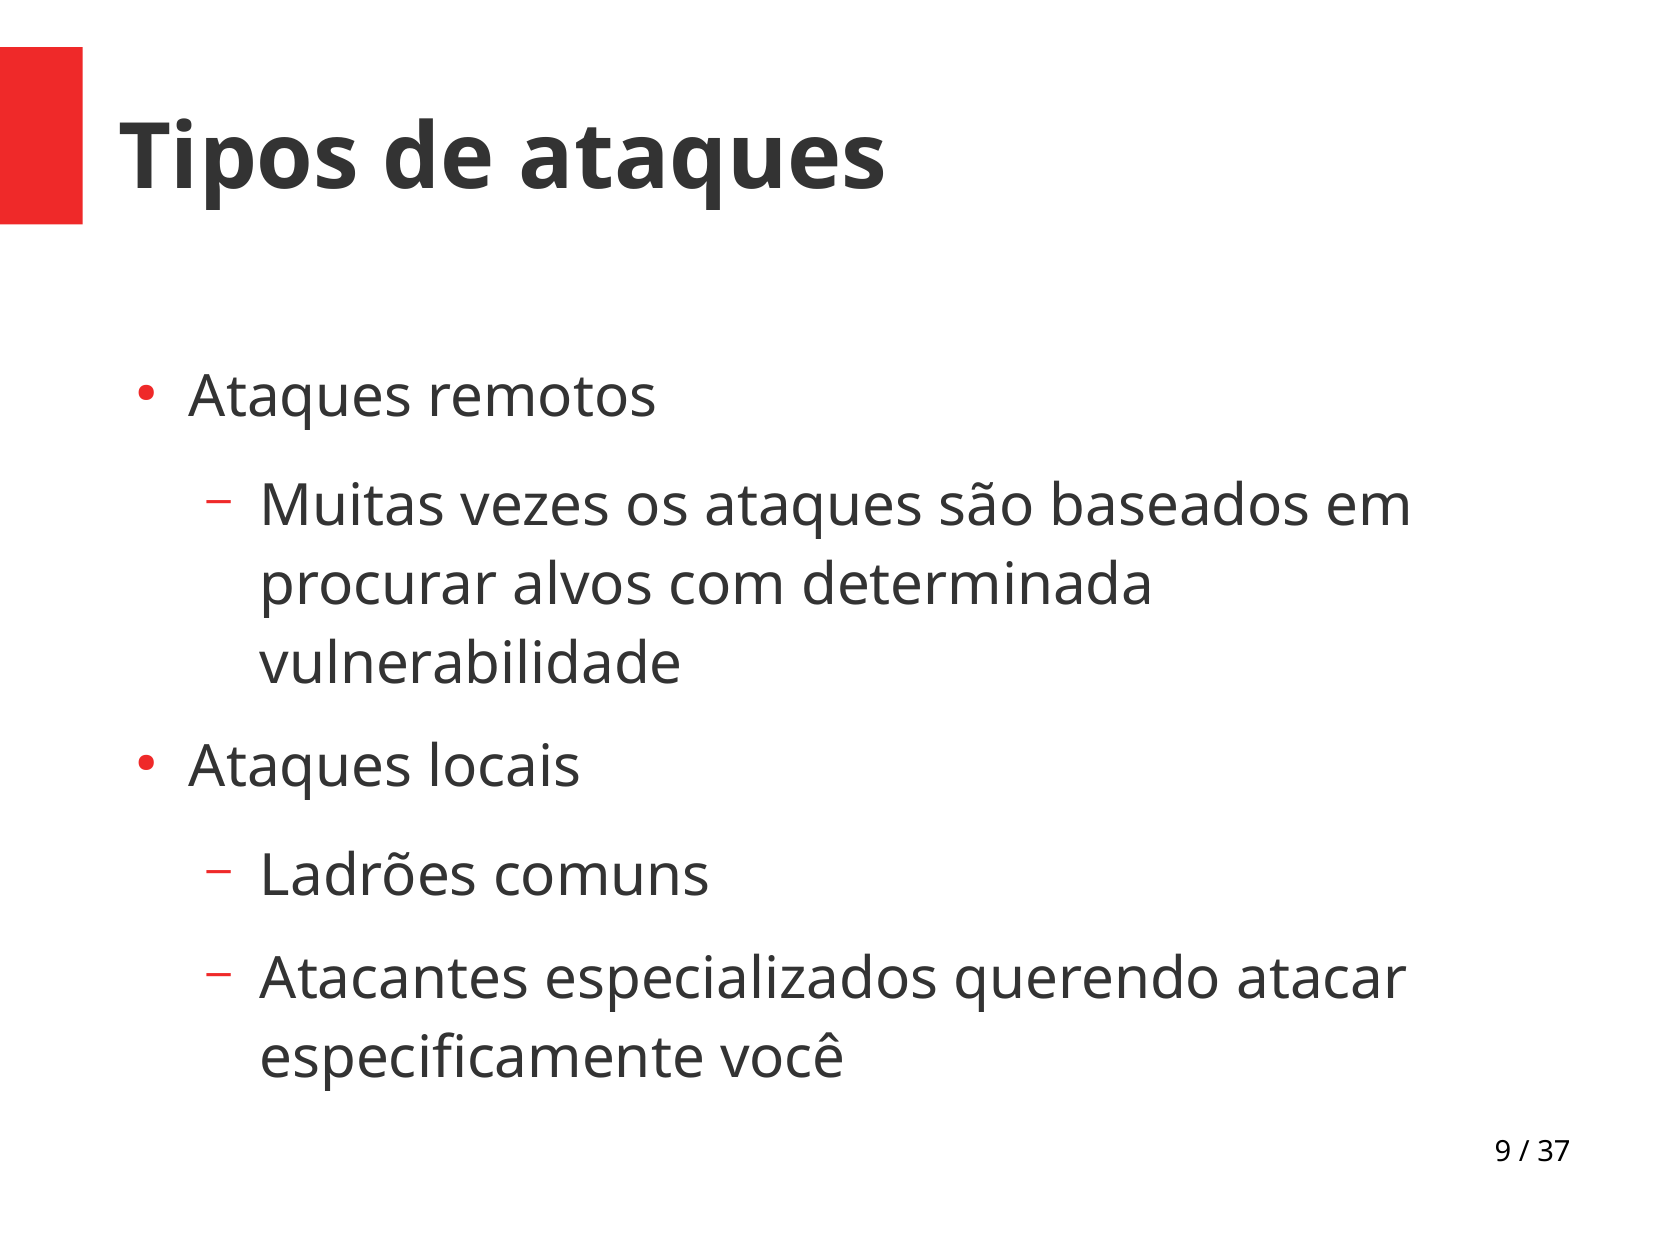

# Tipos de ataques
Ataques remotos
Muitas vezes os ataques são baseados em procurar alvos com determinada vulnerabilidade
Ataques locais
Ladrões comuns
Atacantes especializados querendo atacar especificamente você
9